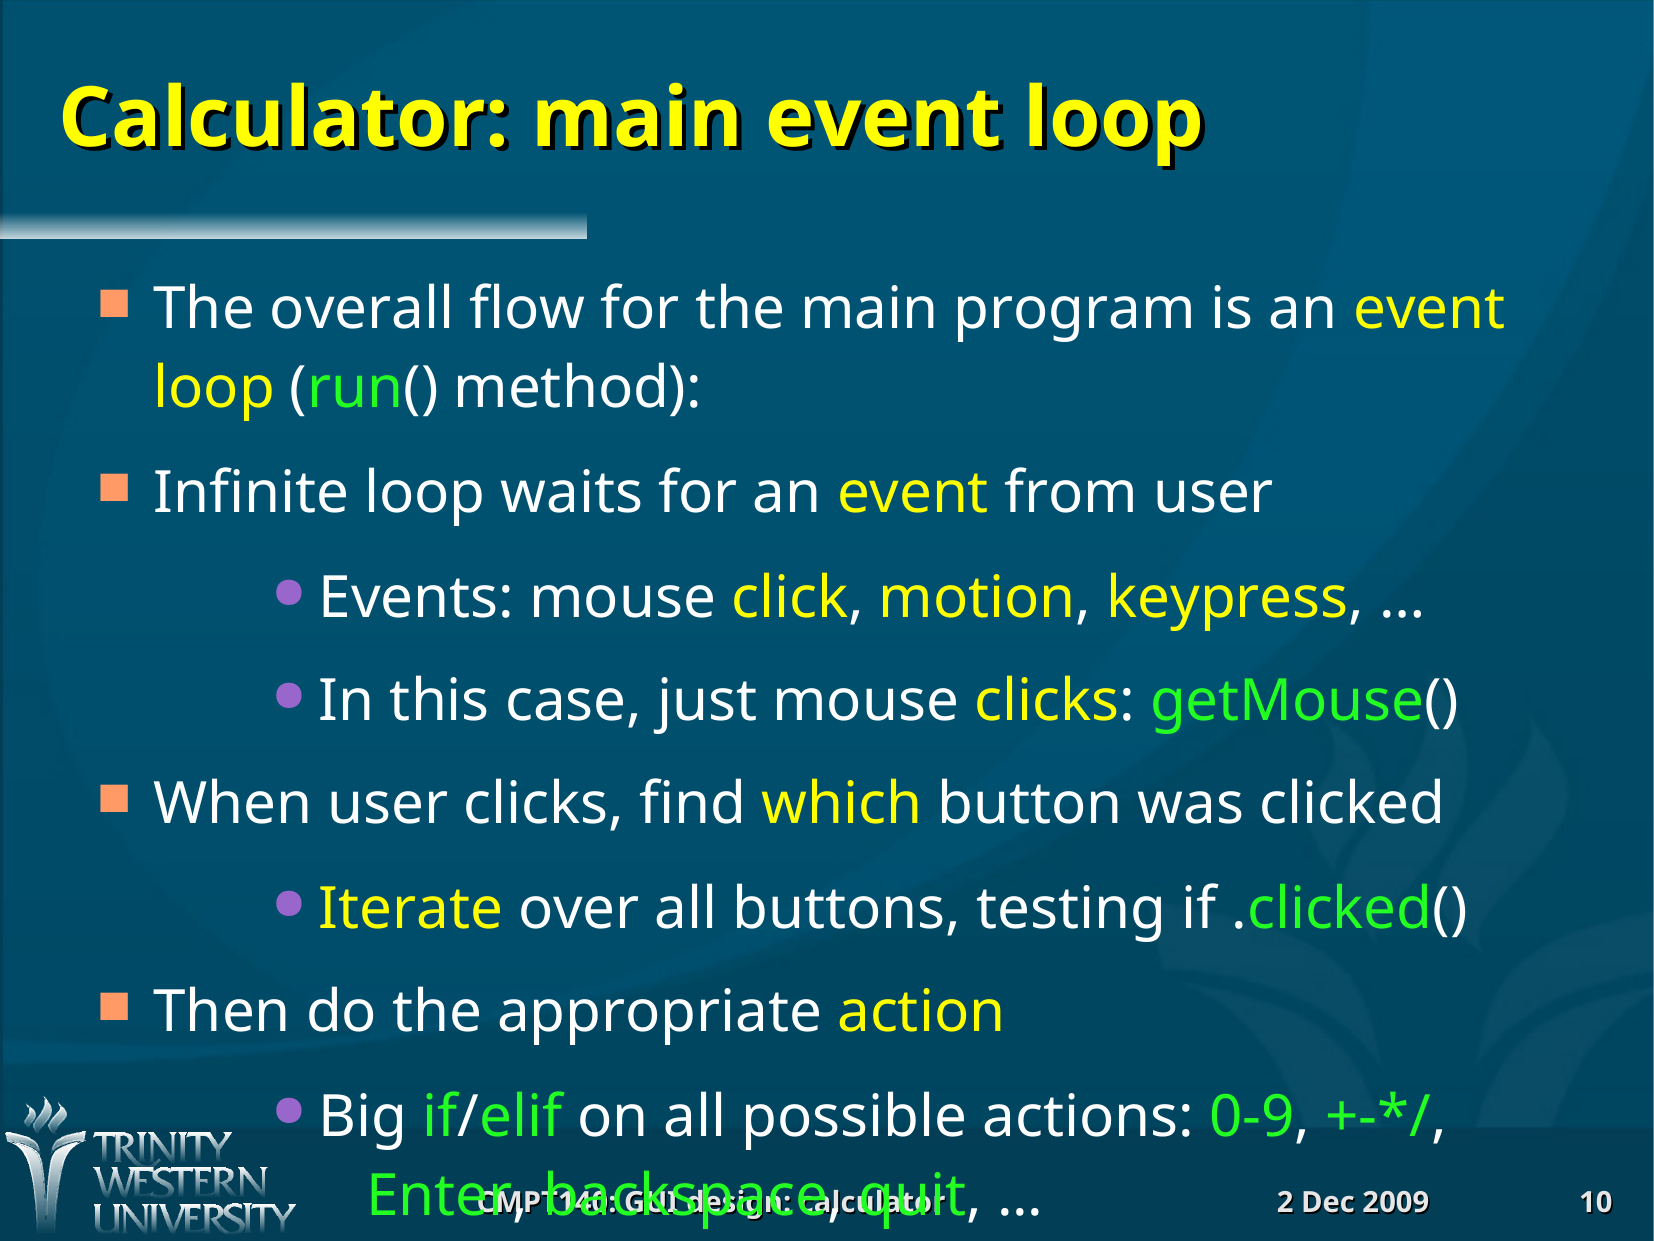

# Calculator: main event loop
The overall flow for the main program is an event loop (run() method):
Infinite loop waits for an event from user
Events: mouse click, motion, keypress, …
In this case, just mouse clicks: getMouse()
When user clicks, find which button was clicked
Iterate over all buttons, testing if .clicked()
Then do the appropriate action
Big if/elif on all possible actions: 0-9, +-*/, Enter, backspace, quit, ...
CMPT140: GUI design: calculator
2 Dec 2009
10